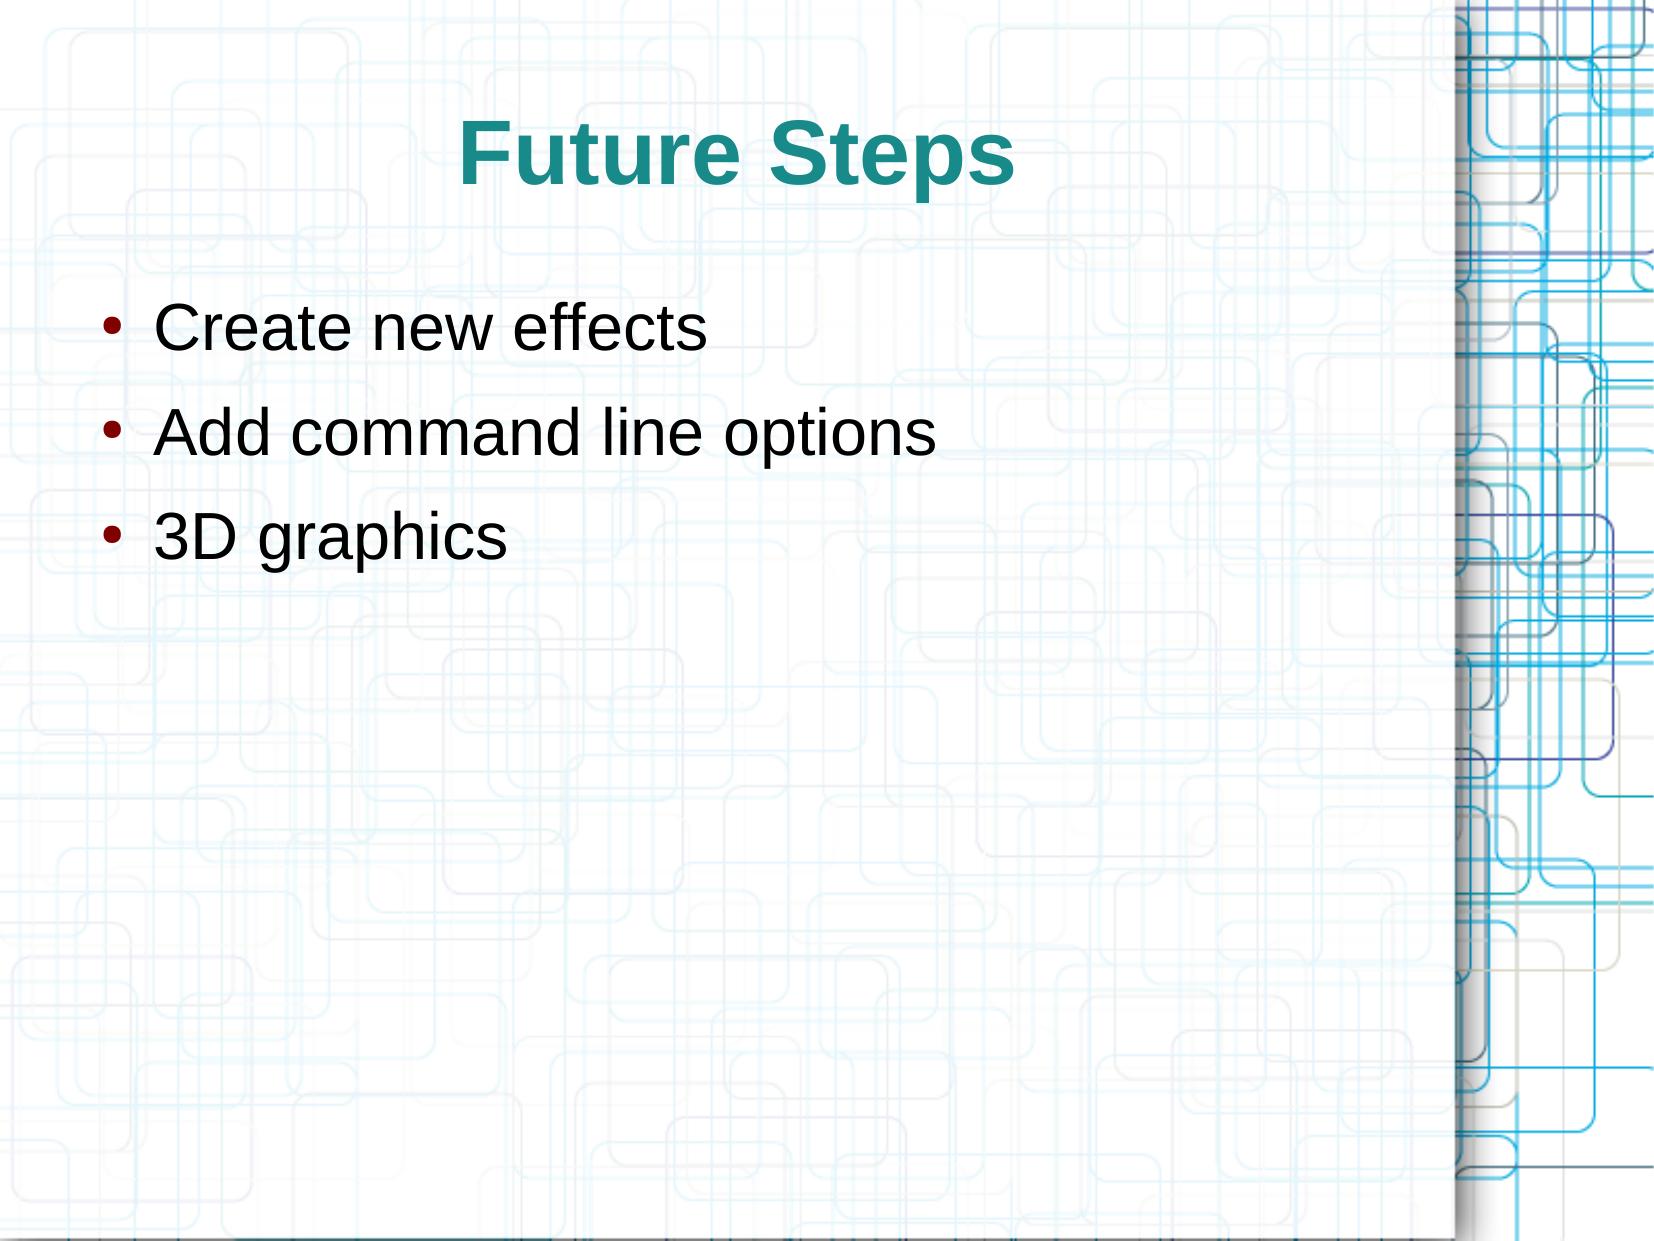

# Future Steps
Create new effects
Add command line options
3D graphics